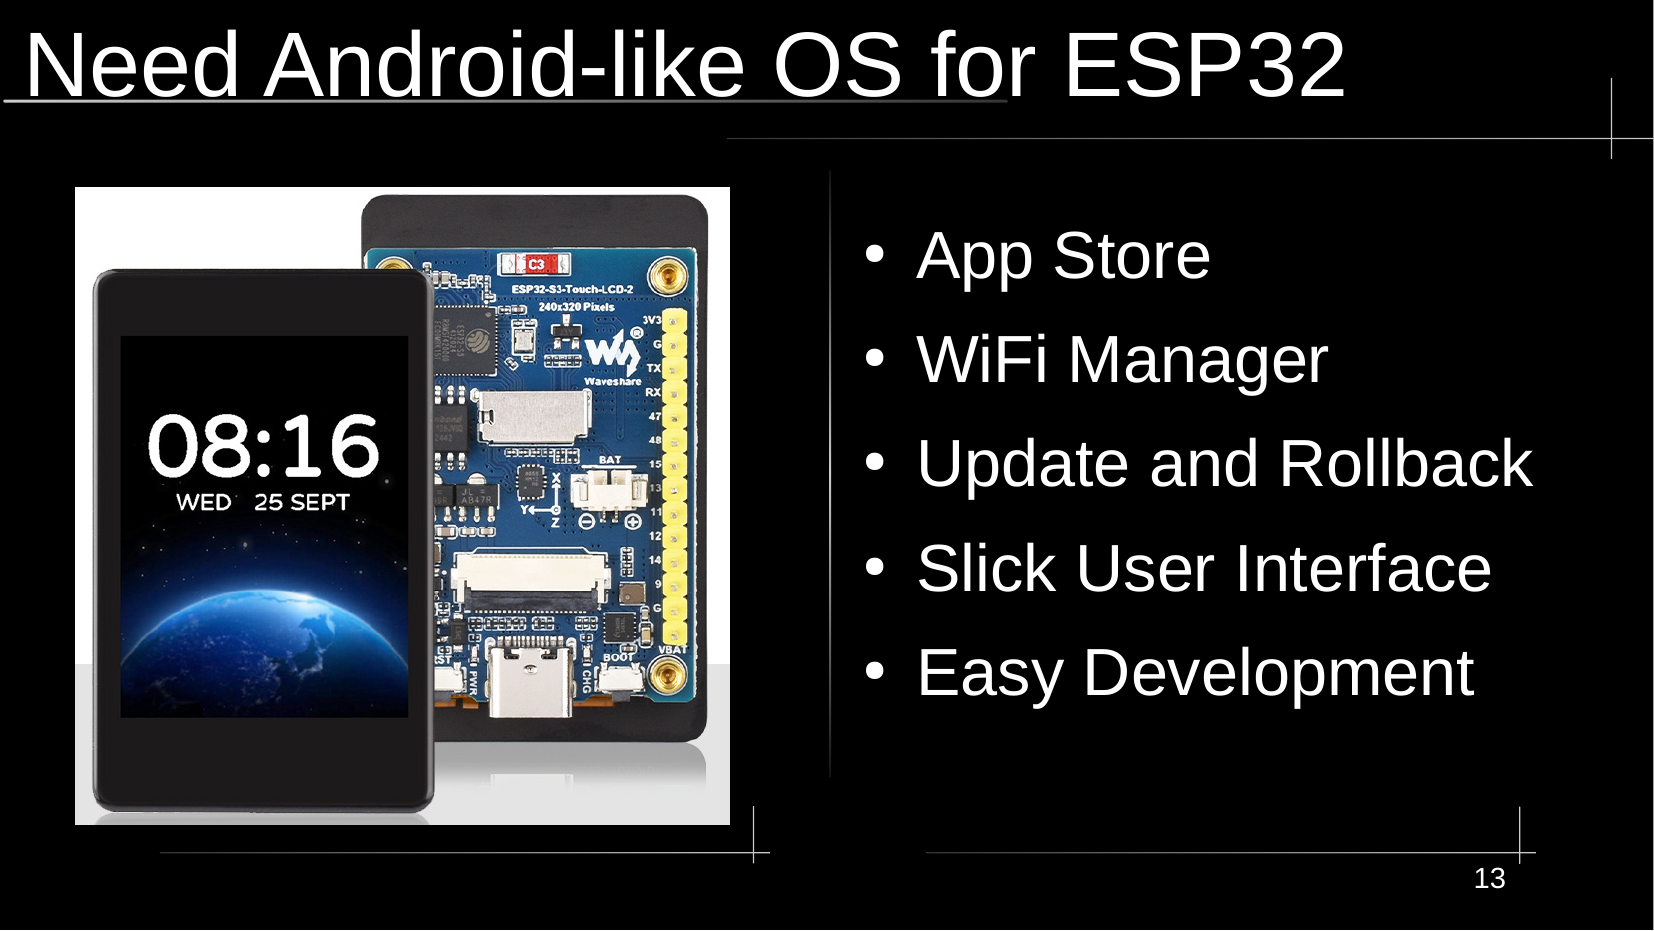

# Need Android-like OS for ESP32
App Store
WiFi Manager
Update and Rollback
Slick User Interface
Easy Development
13